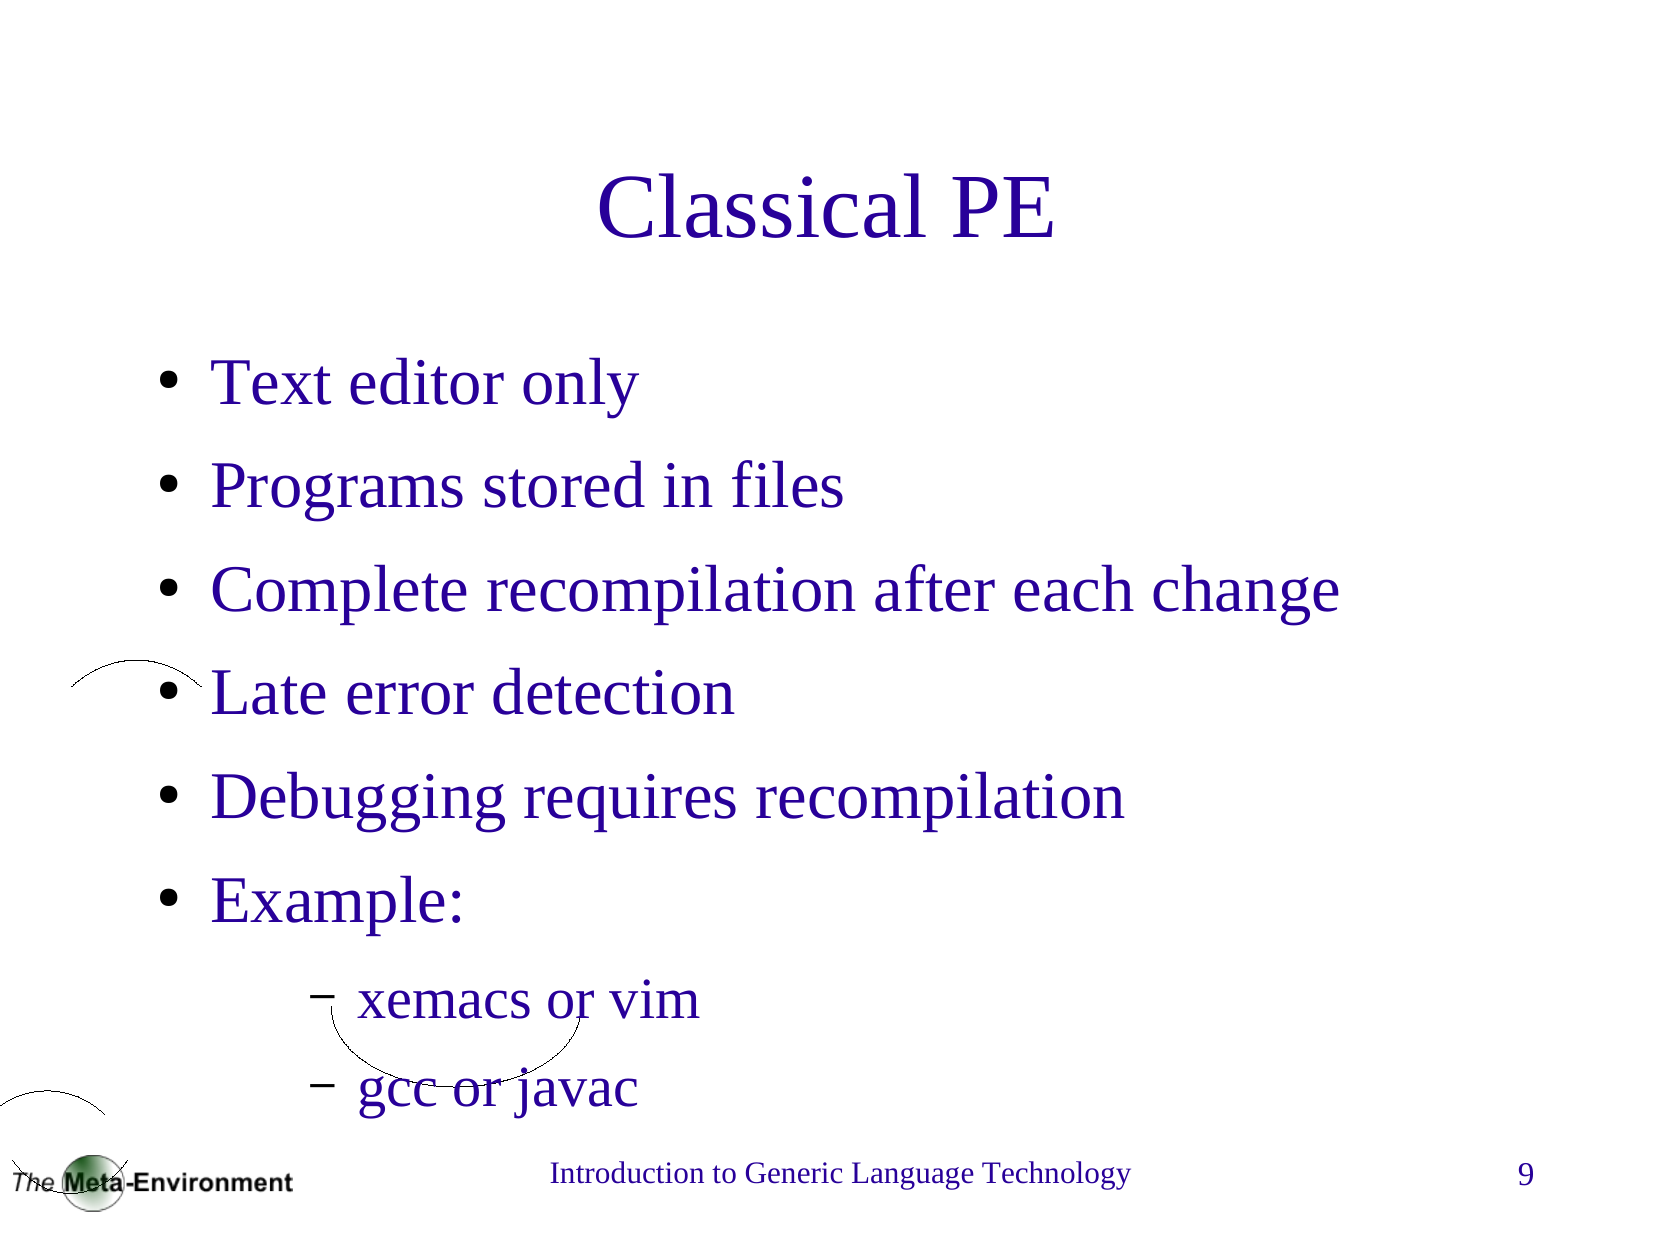

# Classical PE
Text editor only
Programs stored in files
Complete recompilation after each change
Late error detection
Debugging requires recompilation
Example:
xemacs or vim
gcc or javac